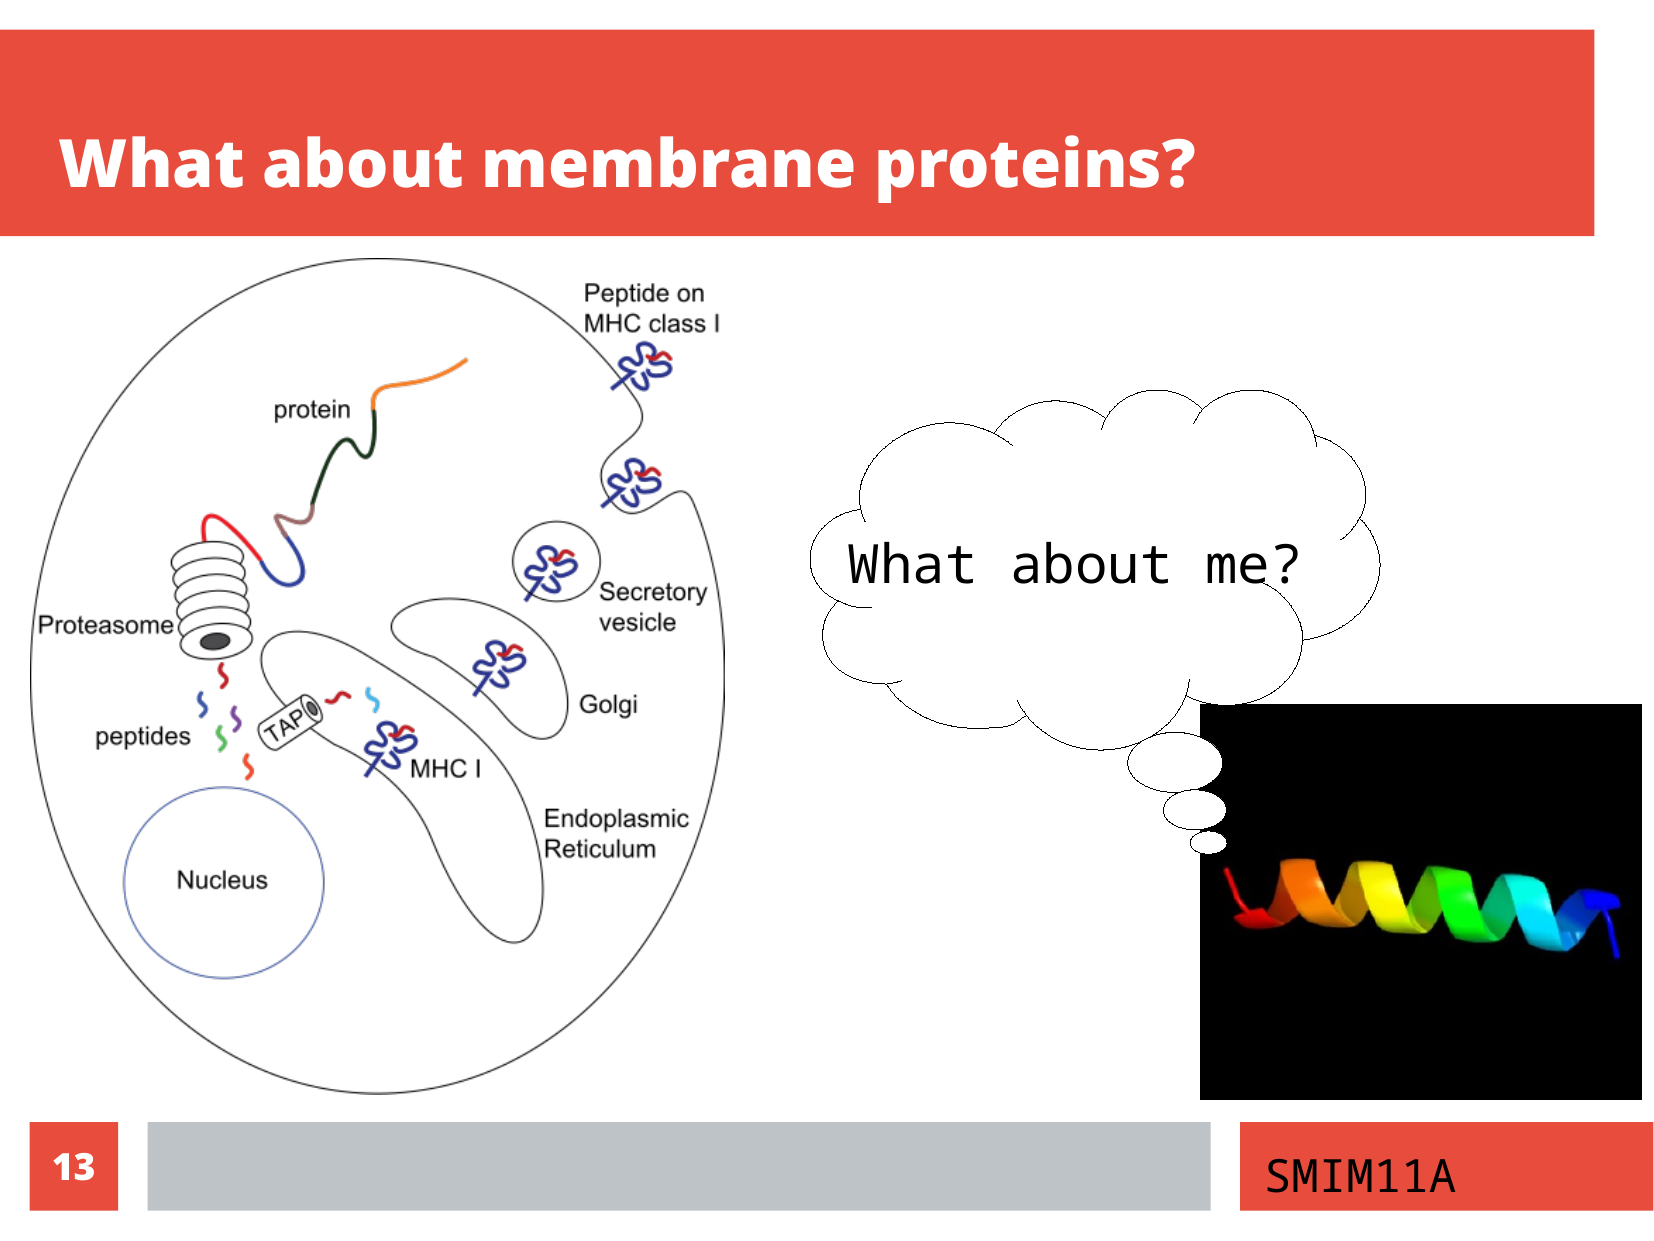

# What about membrane proteins?
What about me?
13
SMIM11A